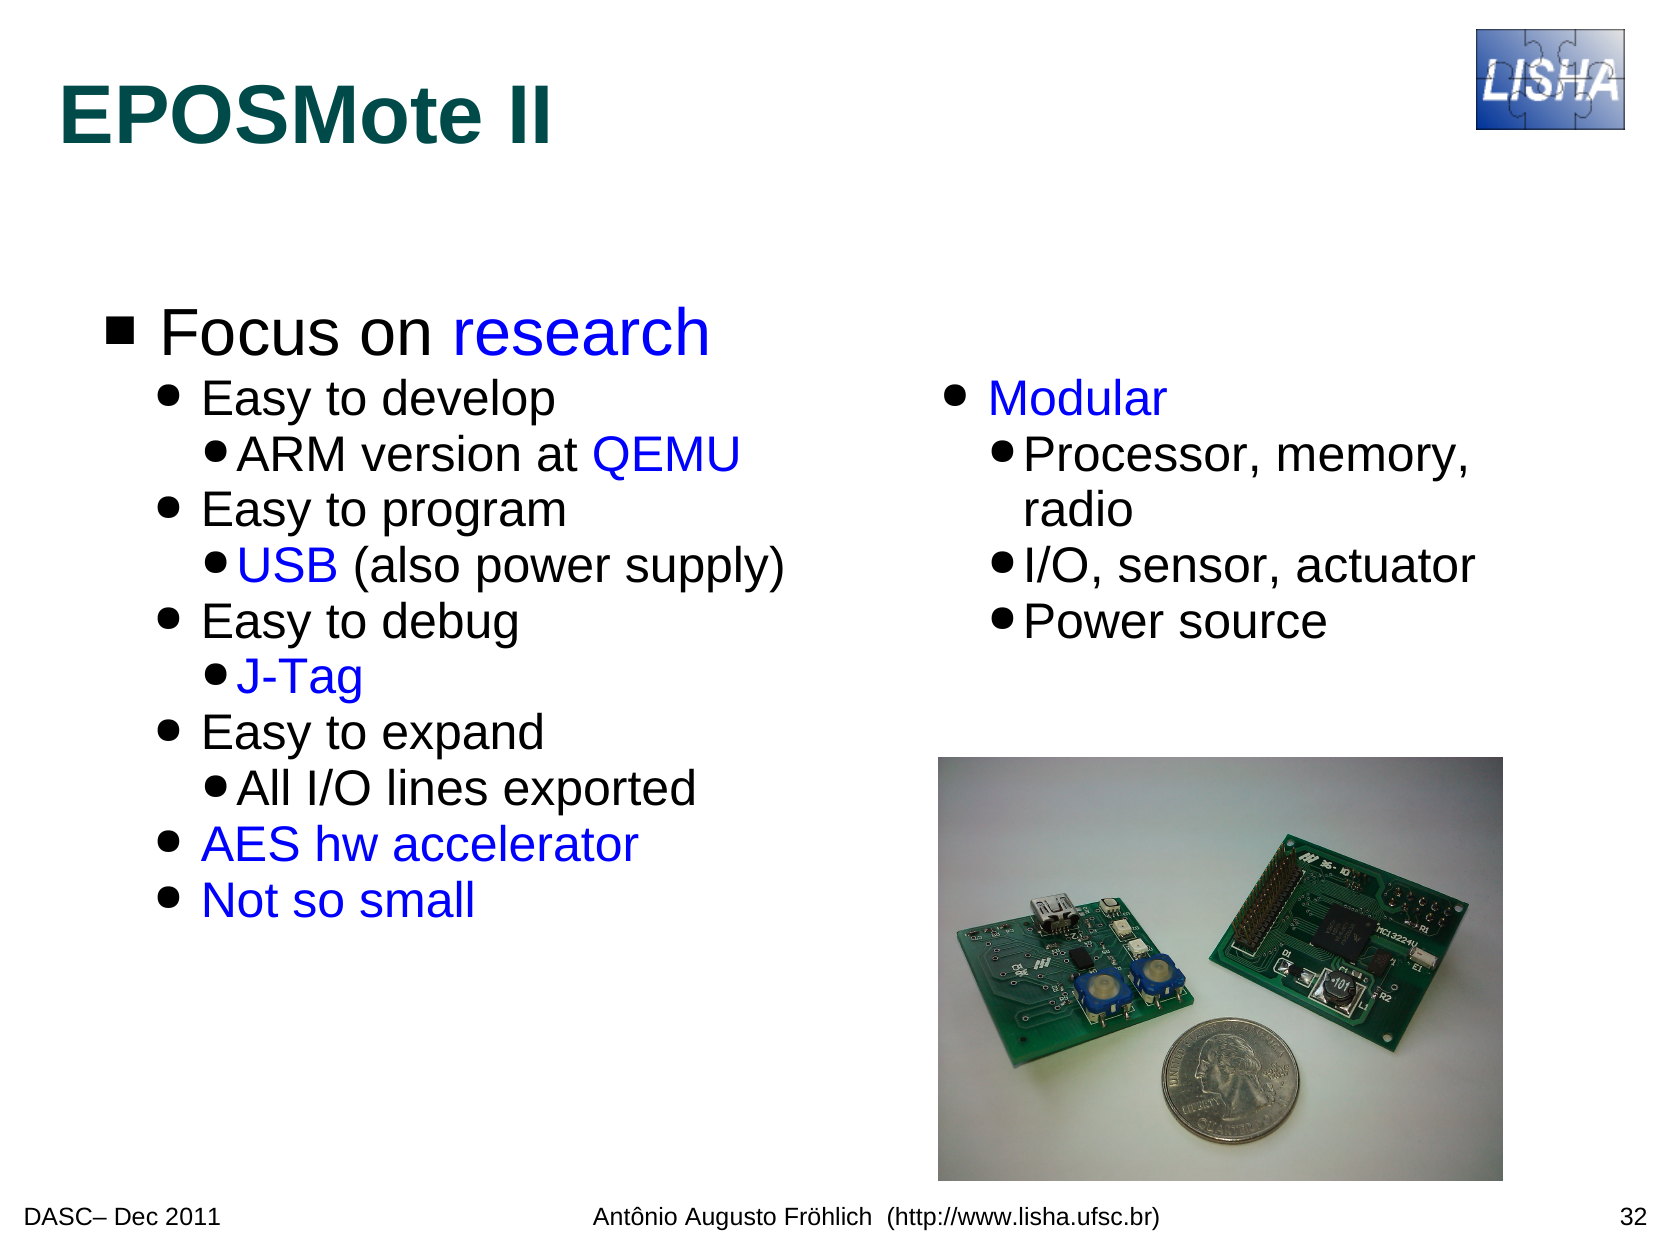

# EPOSMote II
Focus on research
Easy to develop
ARM version at QEMU
Easy to program
USB (also power supply)
Easy to debug
J-Tag
Easy to expand
All I/O lines exported
AES hw accelerator
Not so small
Modular
Processor, memory, radio
I/O, sensor, actuator
Power source